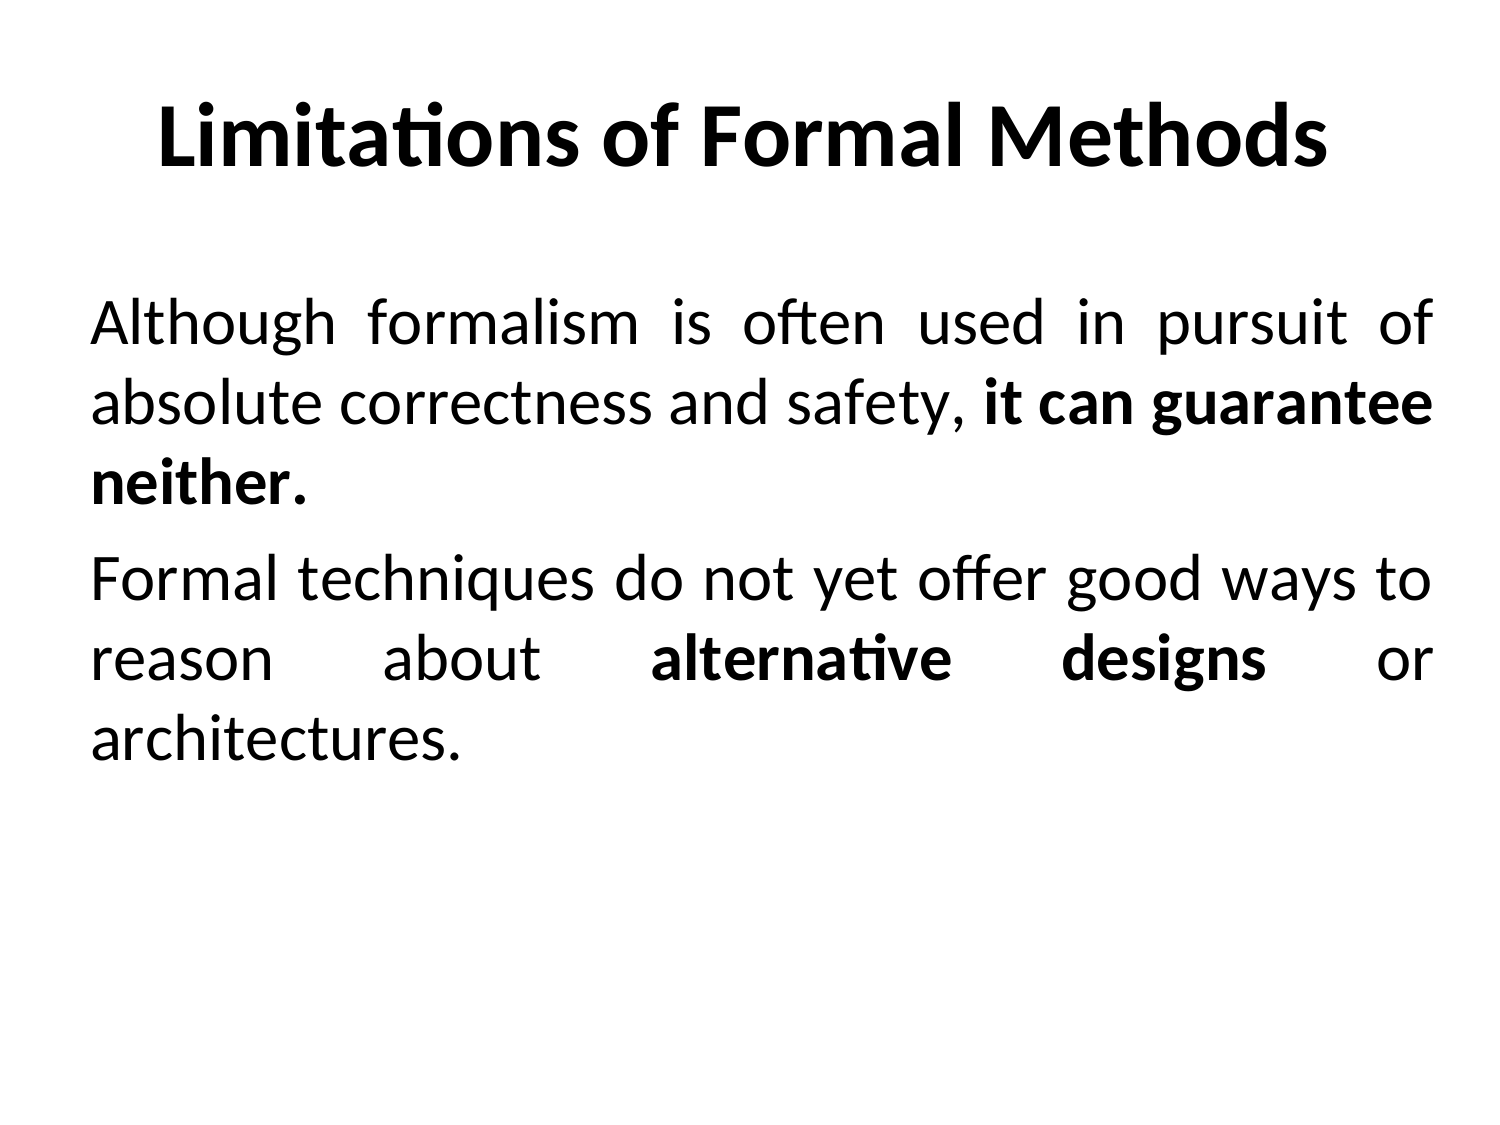

# Limitations of Formal Methods
Although formalism is often used in pursuit of absolute correctness and safety, it can guarantee neither.
Formal techniques do not yet offer good ways to reason about alternative designs or architectures.